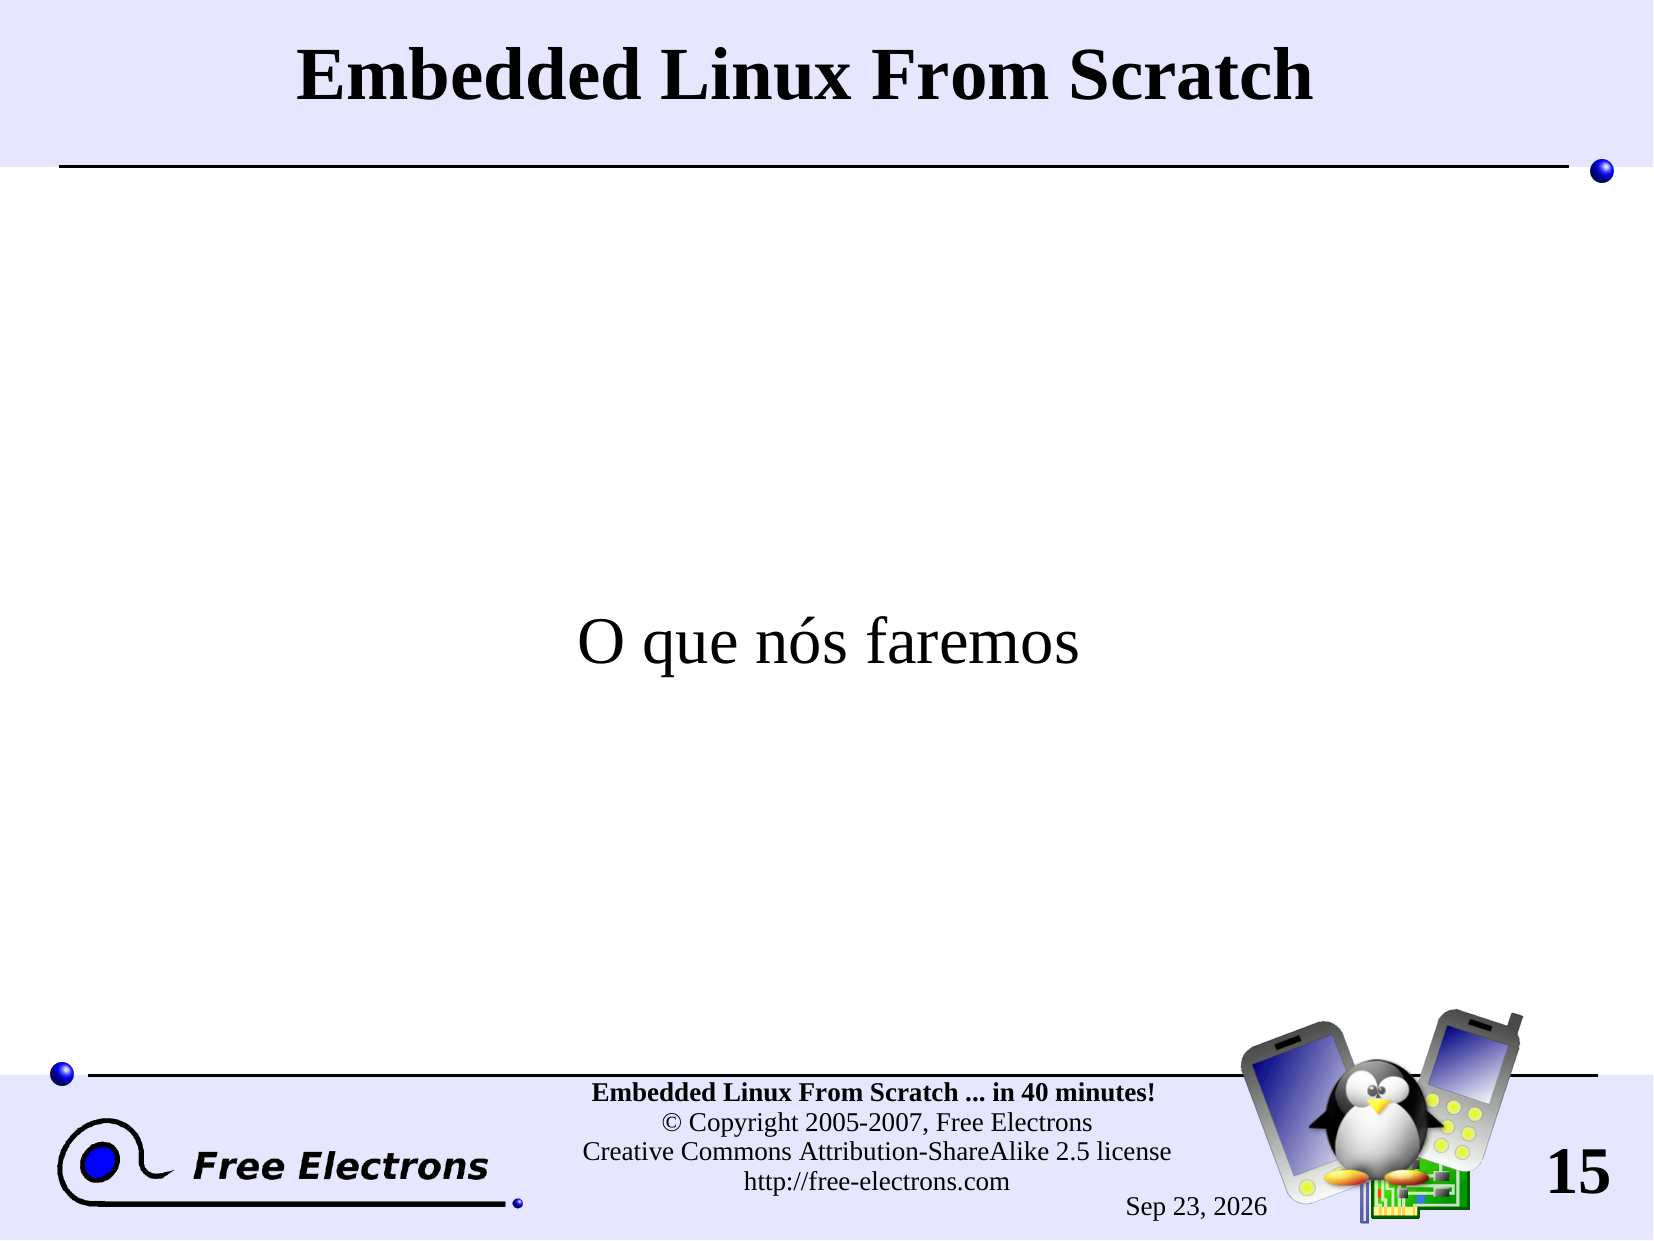

# Embedded Linux From Scratch
O que nós faremos